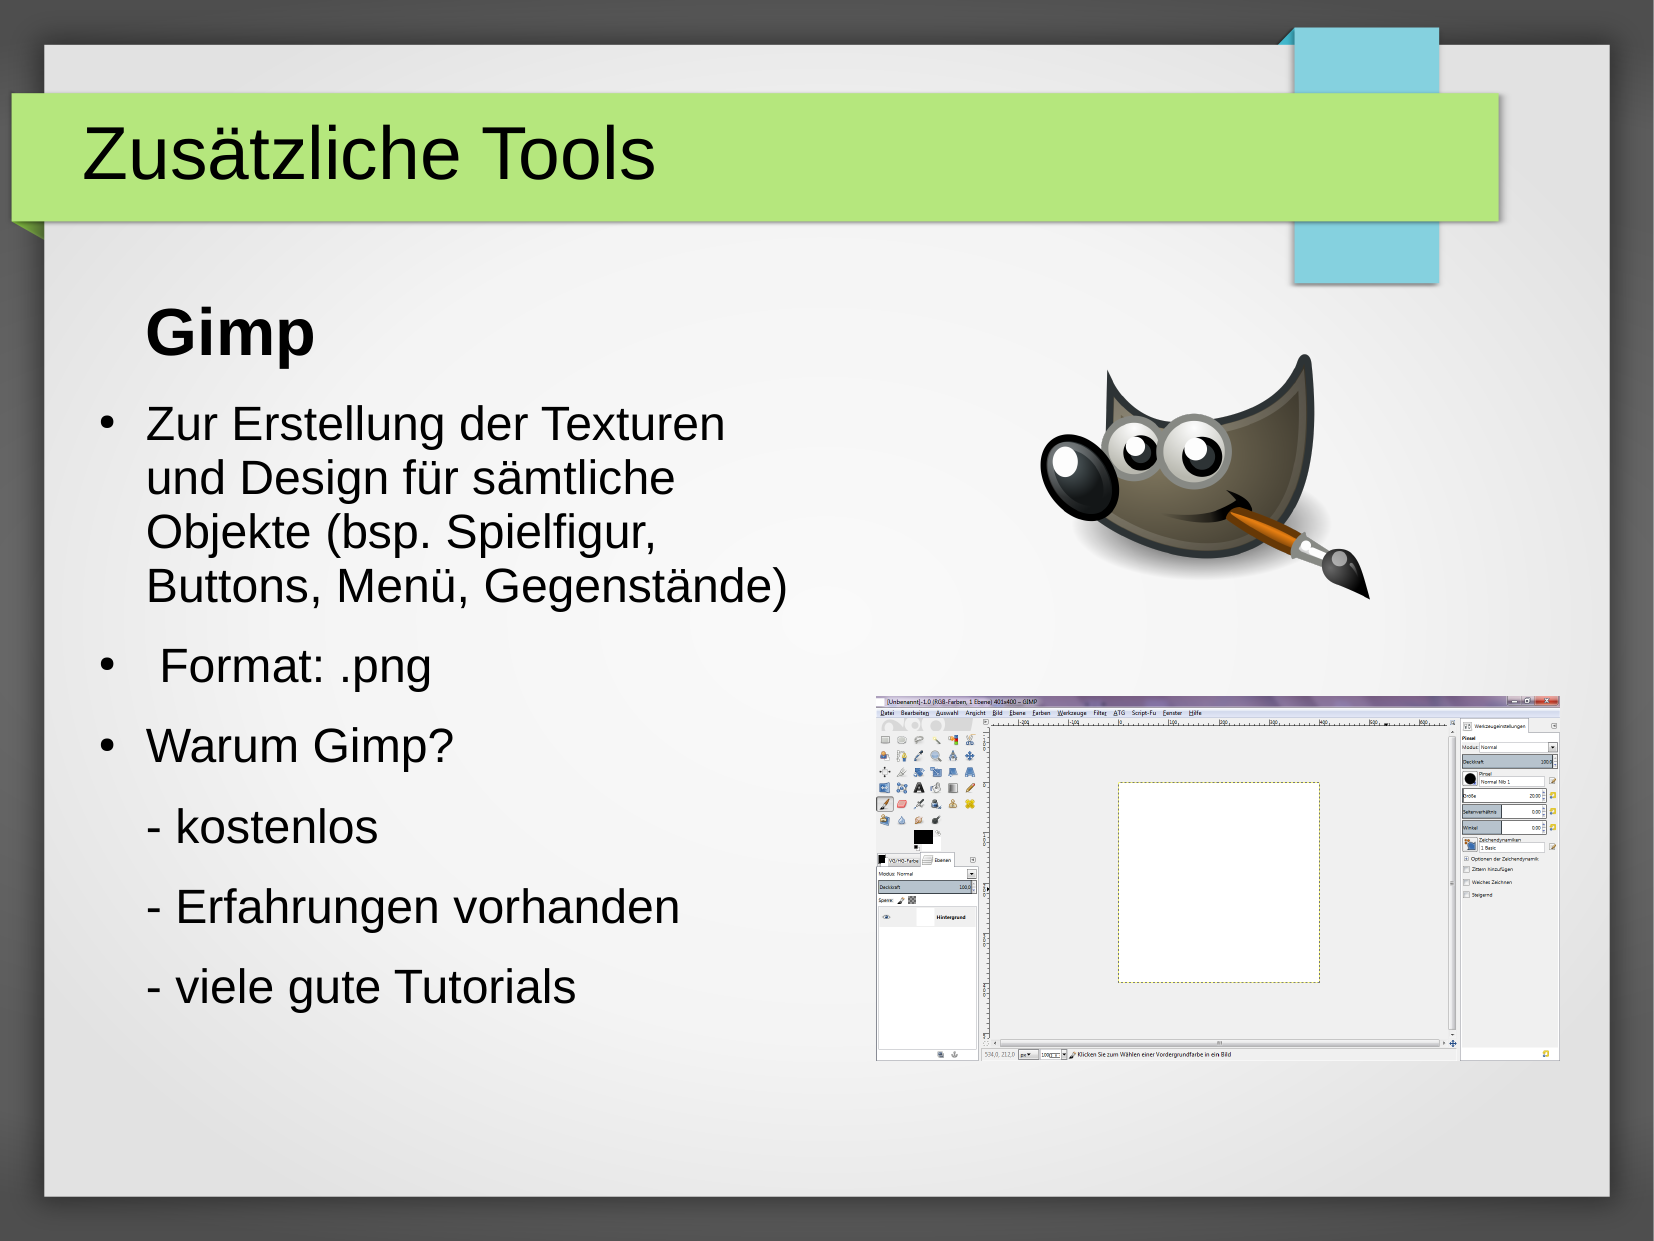

# Zusätzliche Tools
Gimp
Zur Erstellung der Texturen und Design für sämtliche Objekte (bsp. Spielfigur, Buttons, Menü, Gegenstände)
 Format: .png
Warum Gimp?
- kostenlos
- Erfahrungen vorhanden
- viele gute Tutorials